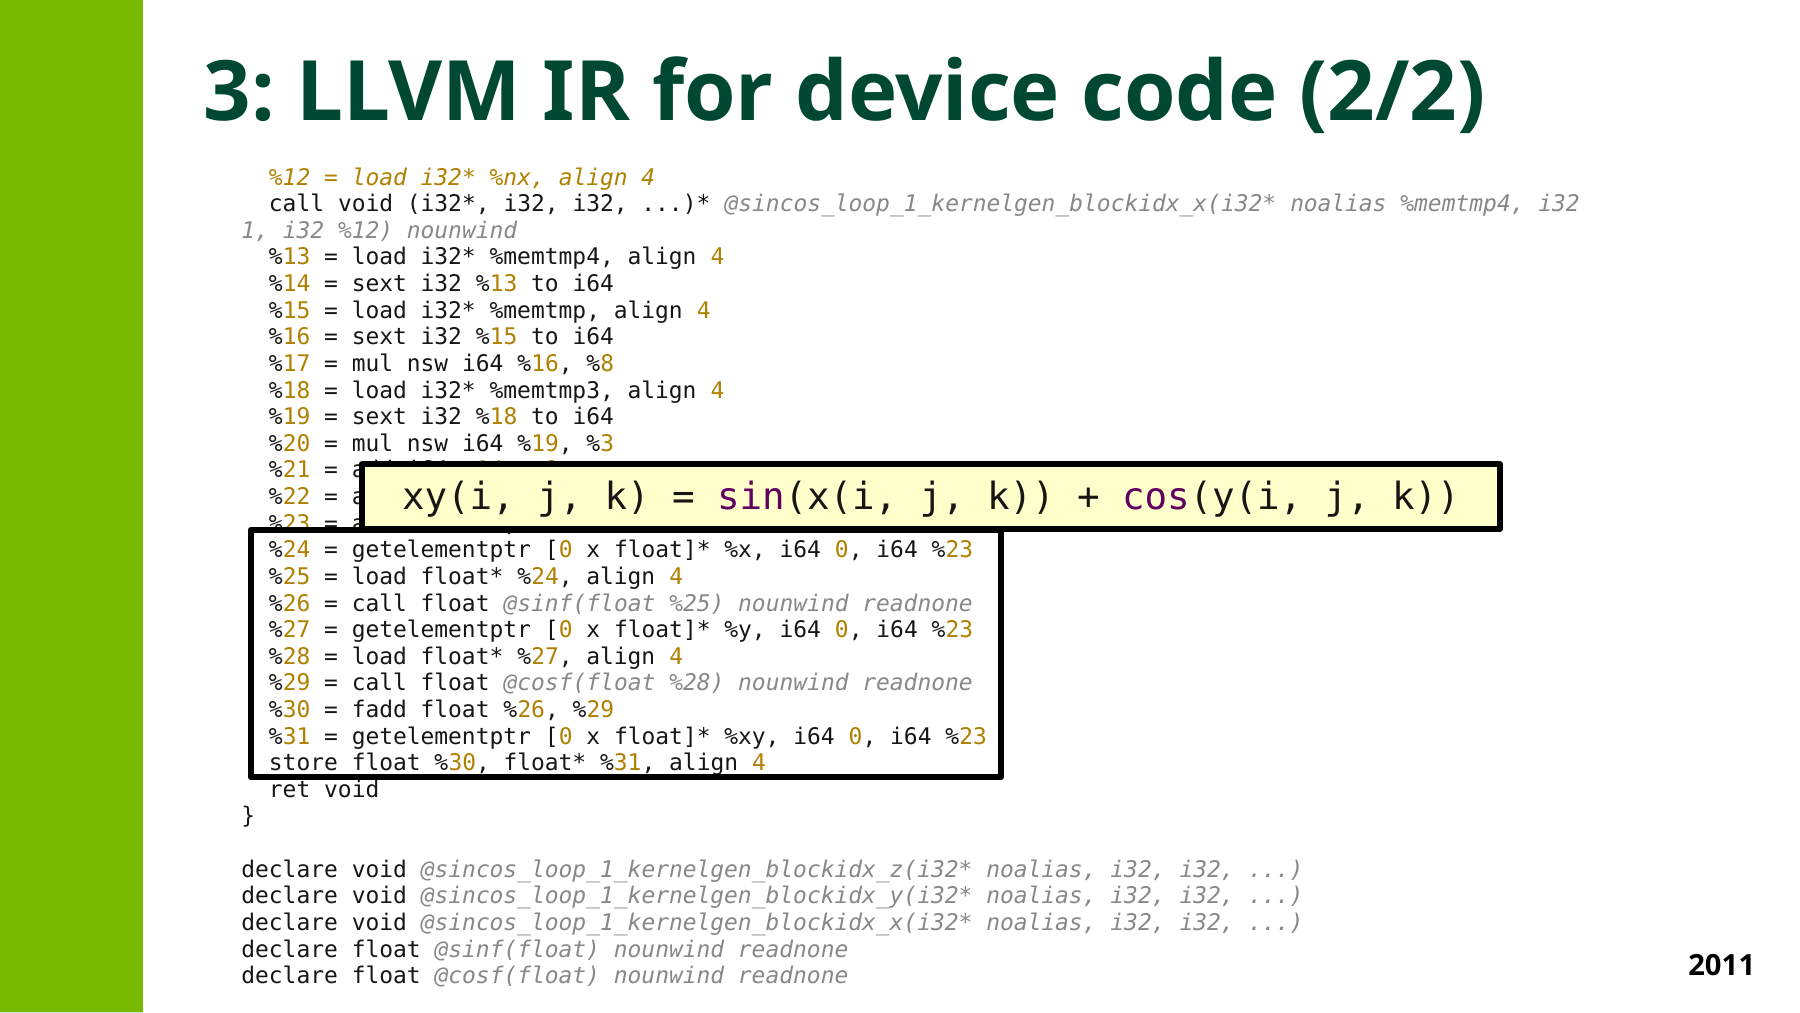

# 3: LLVM IR for device code (2/2)
xy(i, j, k) = sin(x(i, j, k)) + cos(y(i, j, k))